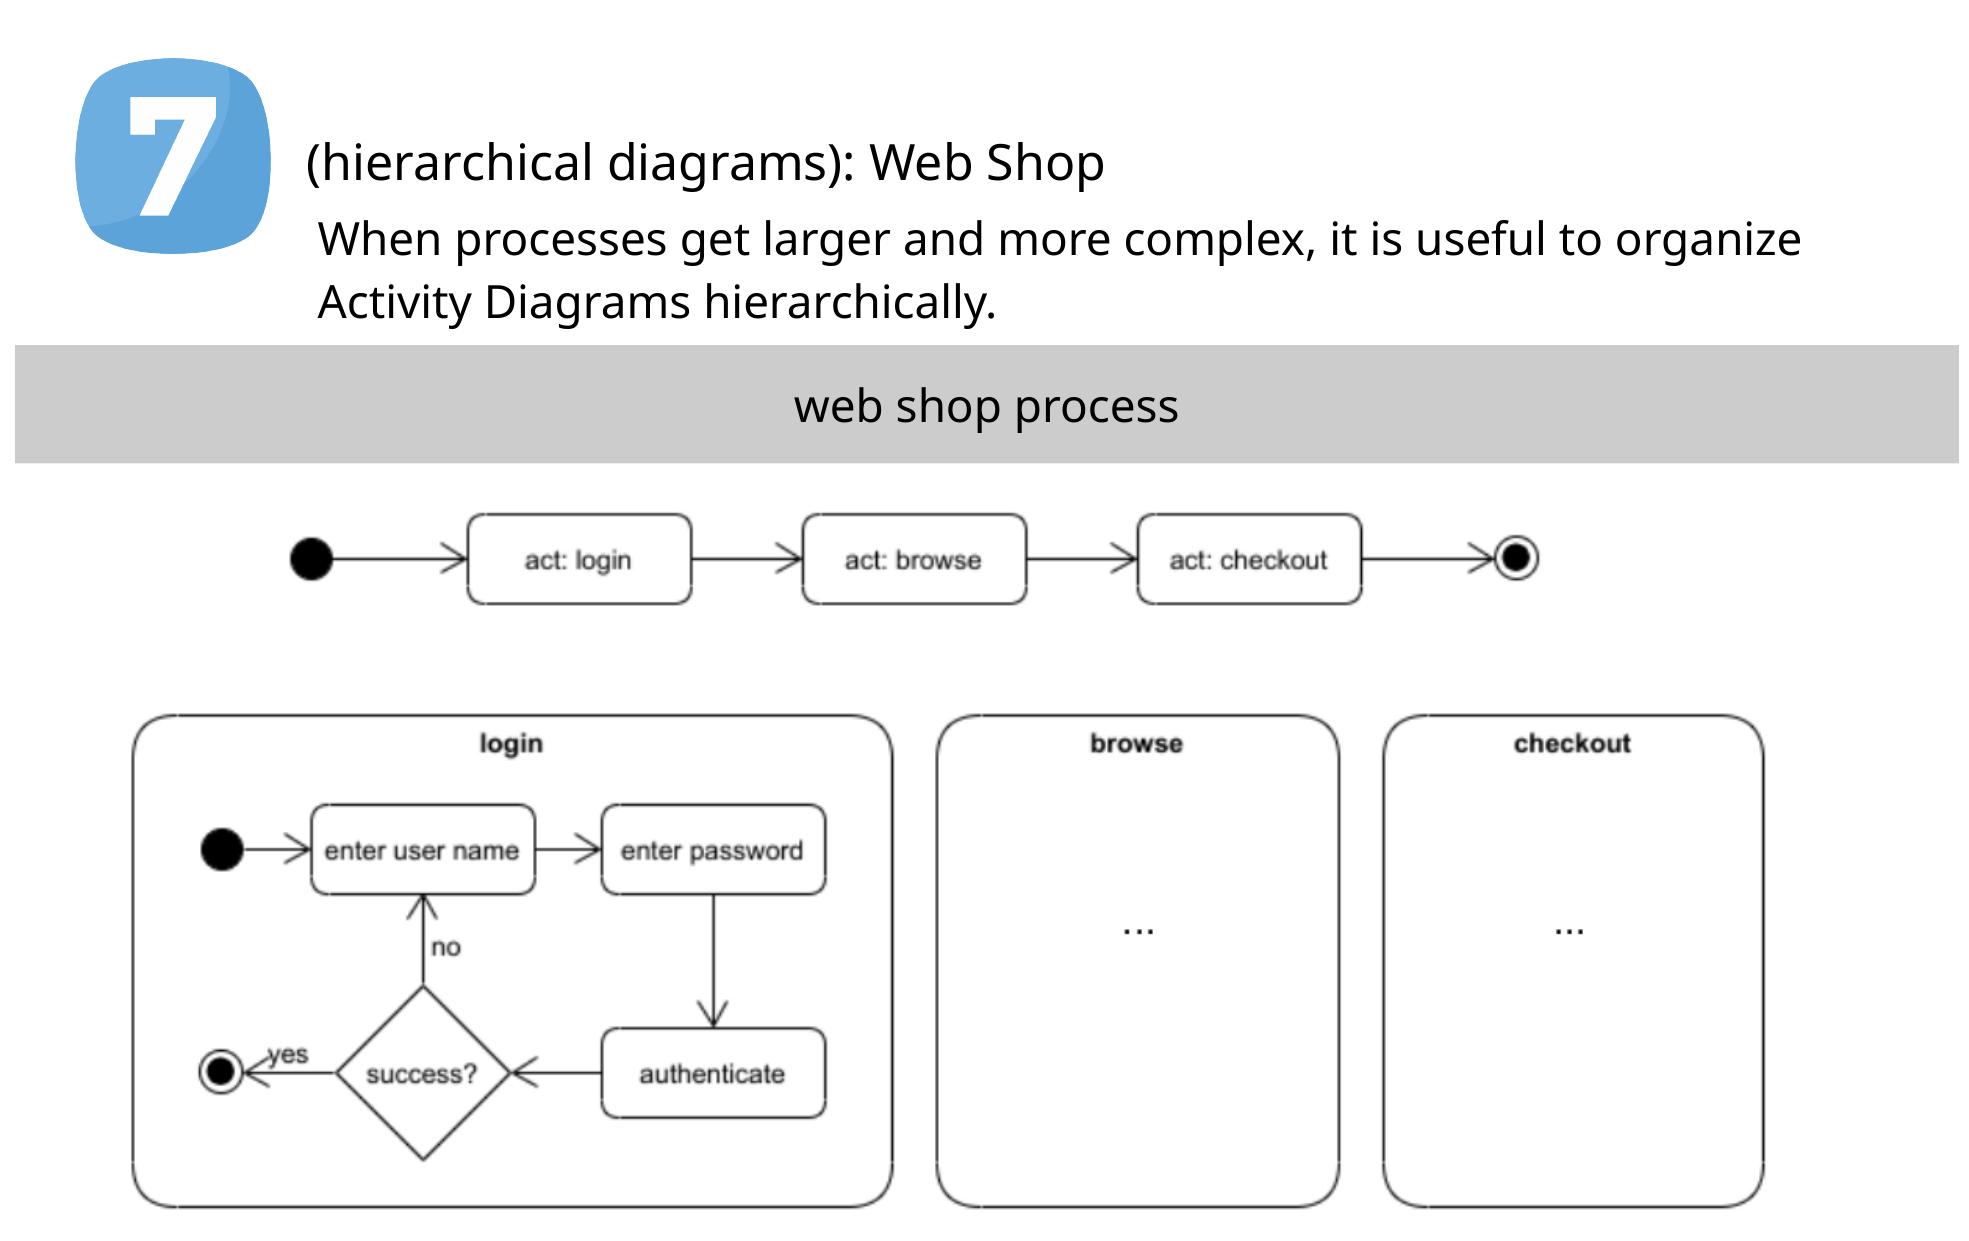

(hierarchical diagrams): Web Shop
When processes get larger and more complex, it is useful to organize Activity Diagrams hierarchically.
web shop process